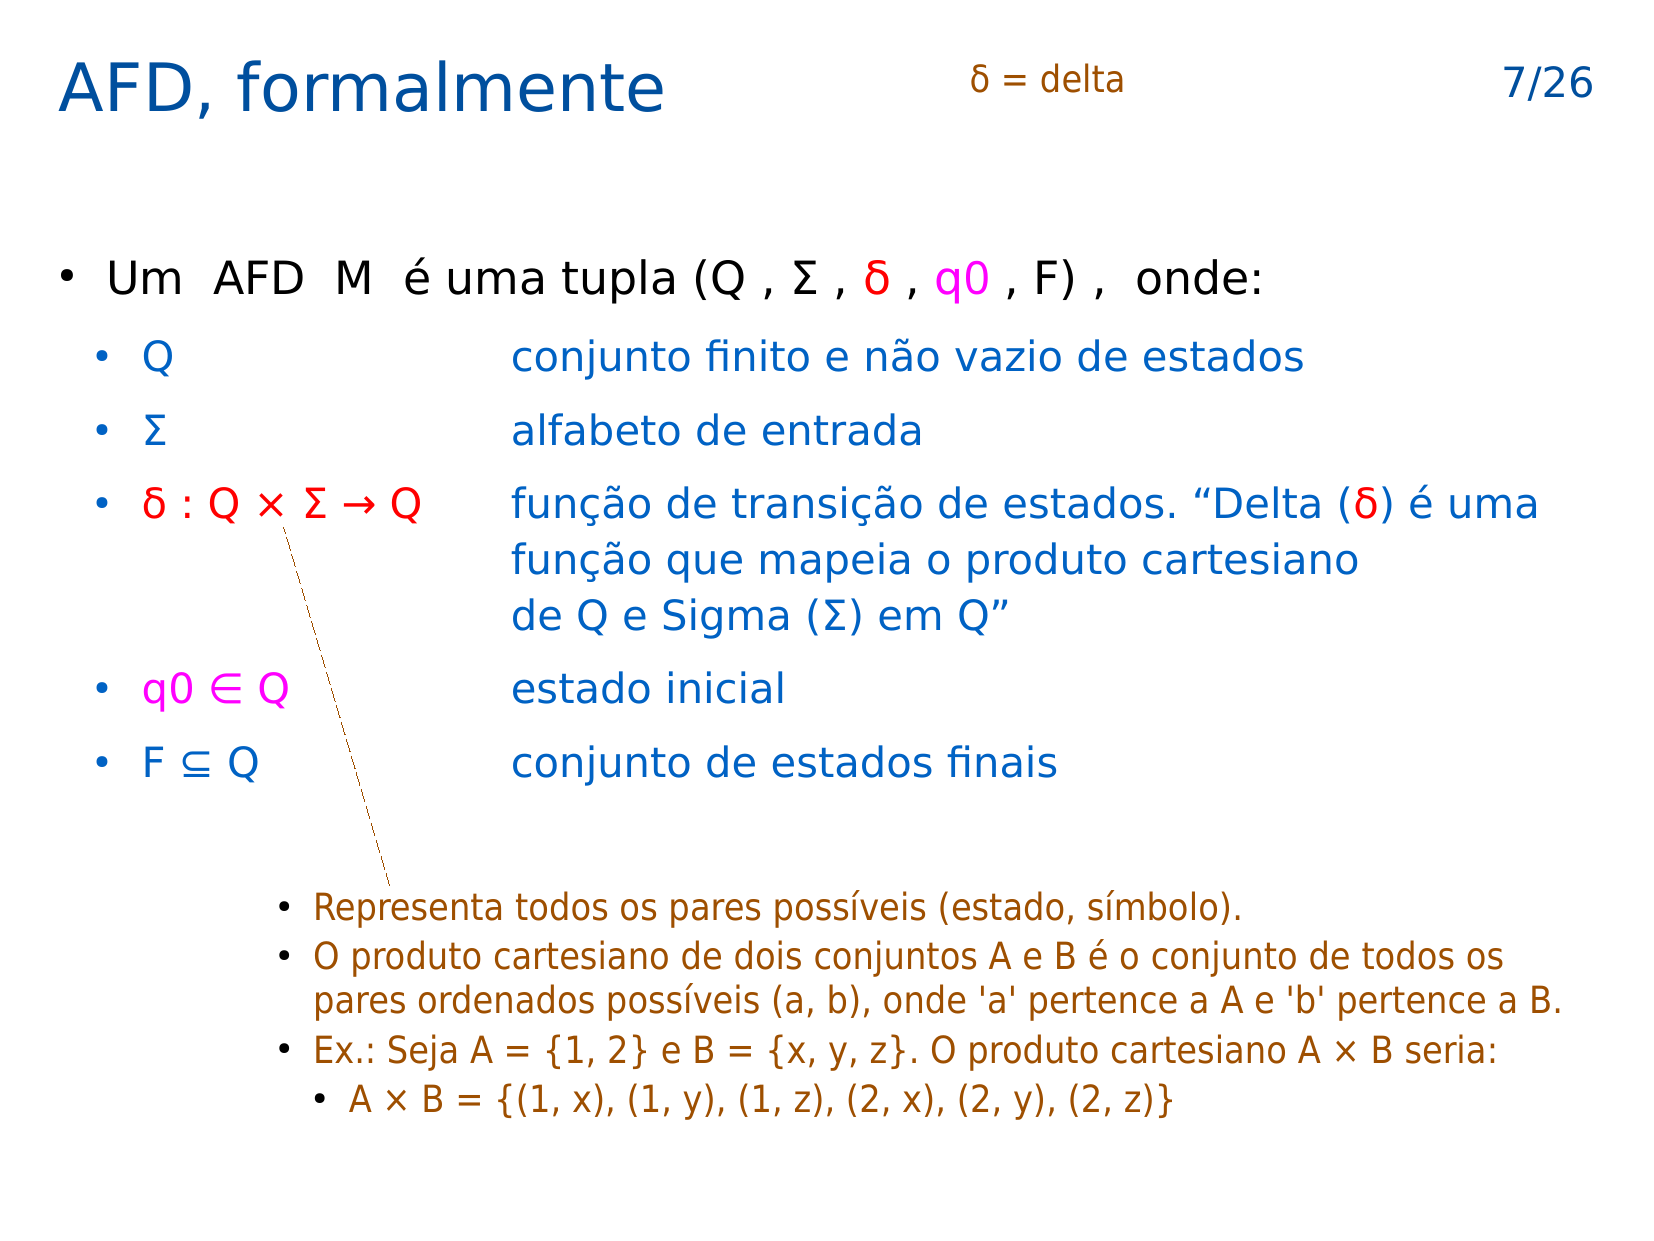

# AFD, formalmente
δ = delta
7
Um AFD M é uma tupla (Q , Σ , δ , q0 , F) , onde:
Q 					conjunto finito e não vazio de estados
Σ					alfabeto de entrada
δ : Q × Σ → Q 		função de transição de estados. “Delta (δ) é uma
					função que mapeia o produto cartesiano
					de Q e Sigma (Σ) em Q”
q0 ∈ Q 			estado inicial
F ⊆ Q 				conjunto de estados finais
Representa todos os pares possíveis (estado, símbolo).
O produto cartesiano de dois conjuntos A e B é o conjunto de todos os pares ordenados possíveis (a, b), onde 'a' pertence a A e 'b' pertence a B.
Ex.: Seja A = {1, 2} e B = {x, y, z}. O produto cartesiano A × B seria:
A × B = {(1, x), (1, y), (1, z), (2, x), (2, y), (2, z)}